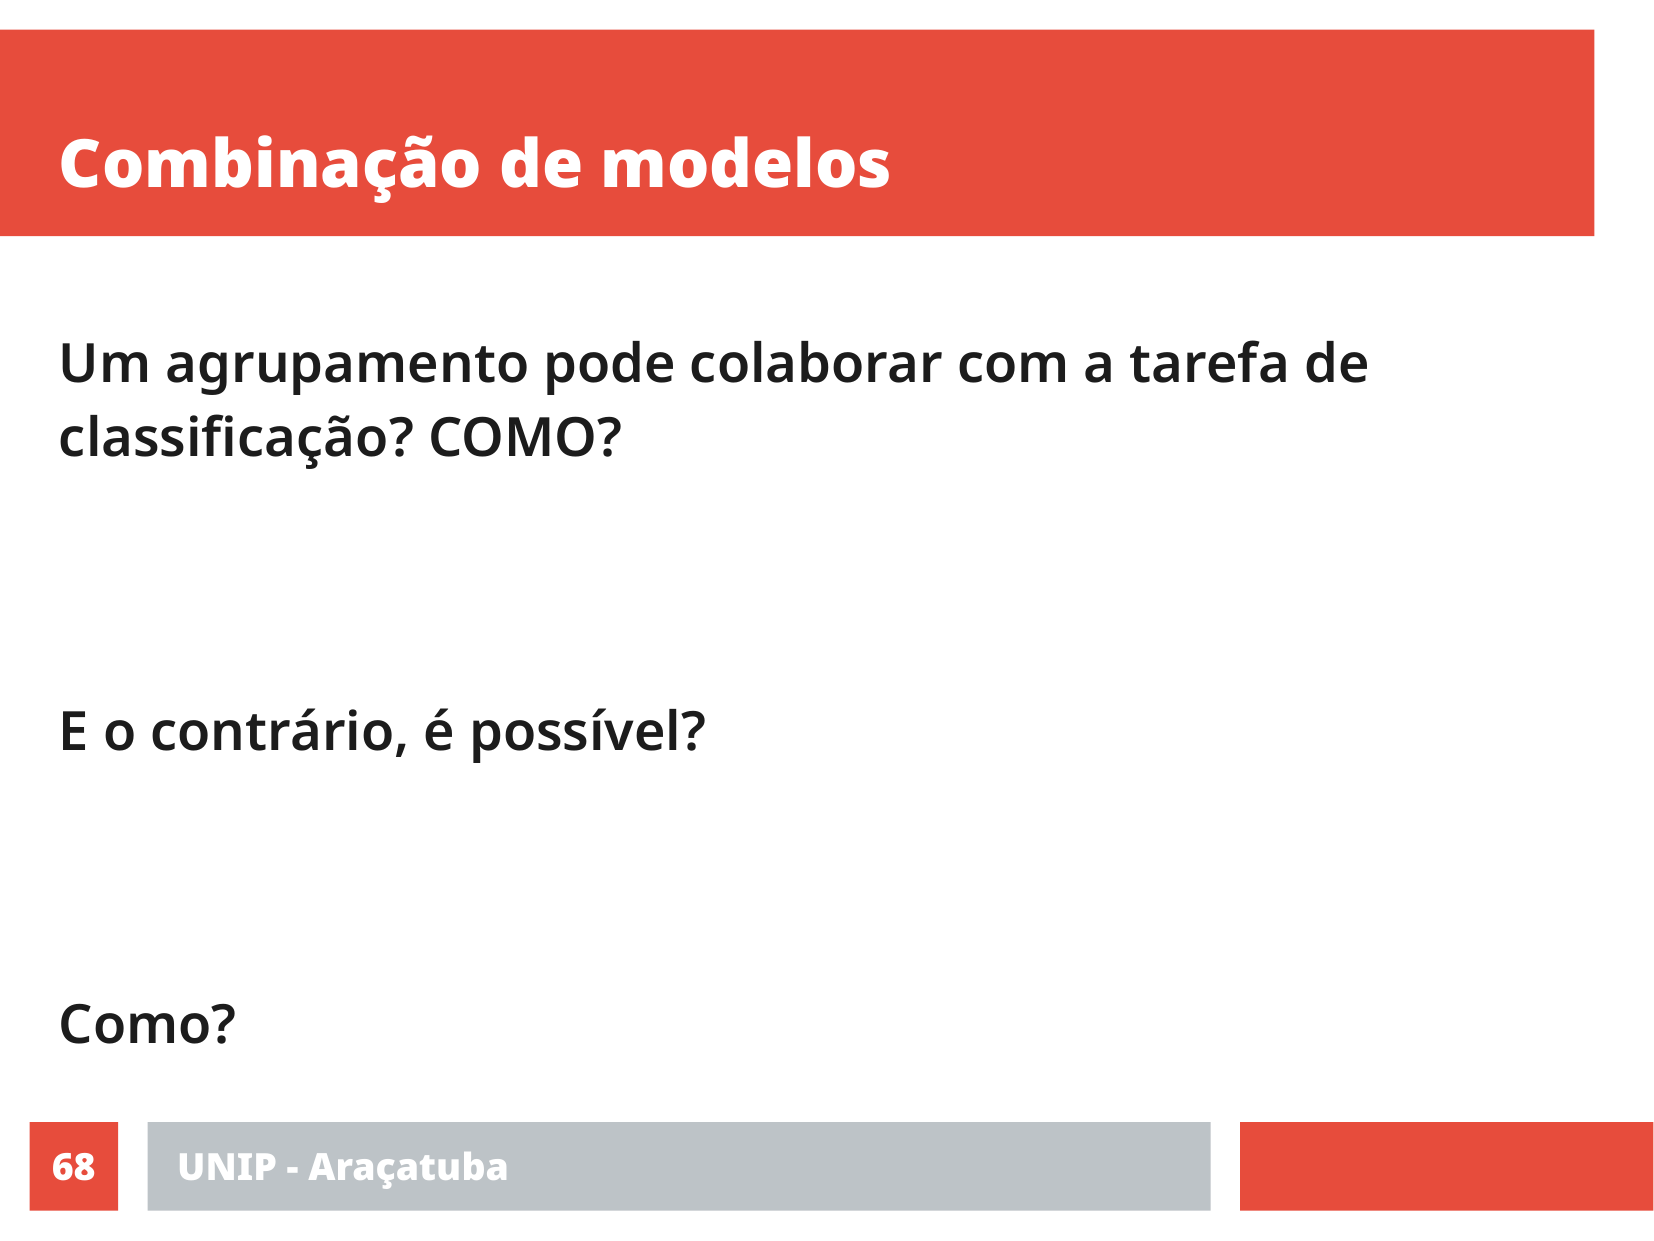

# Combinação de modelos
Um agrupamento pode colaborar com a tarefa de classificação? COMO?
E o contrário, é possível?
Como?
68
UNIP - Araçatuba